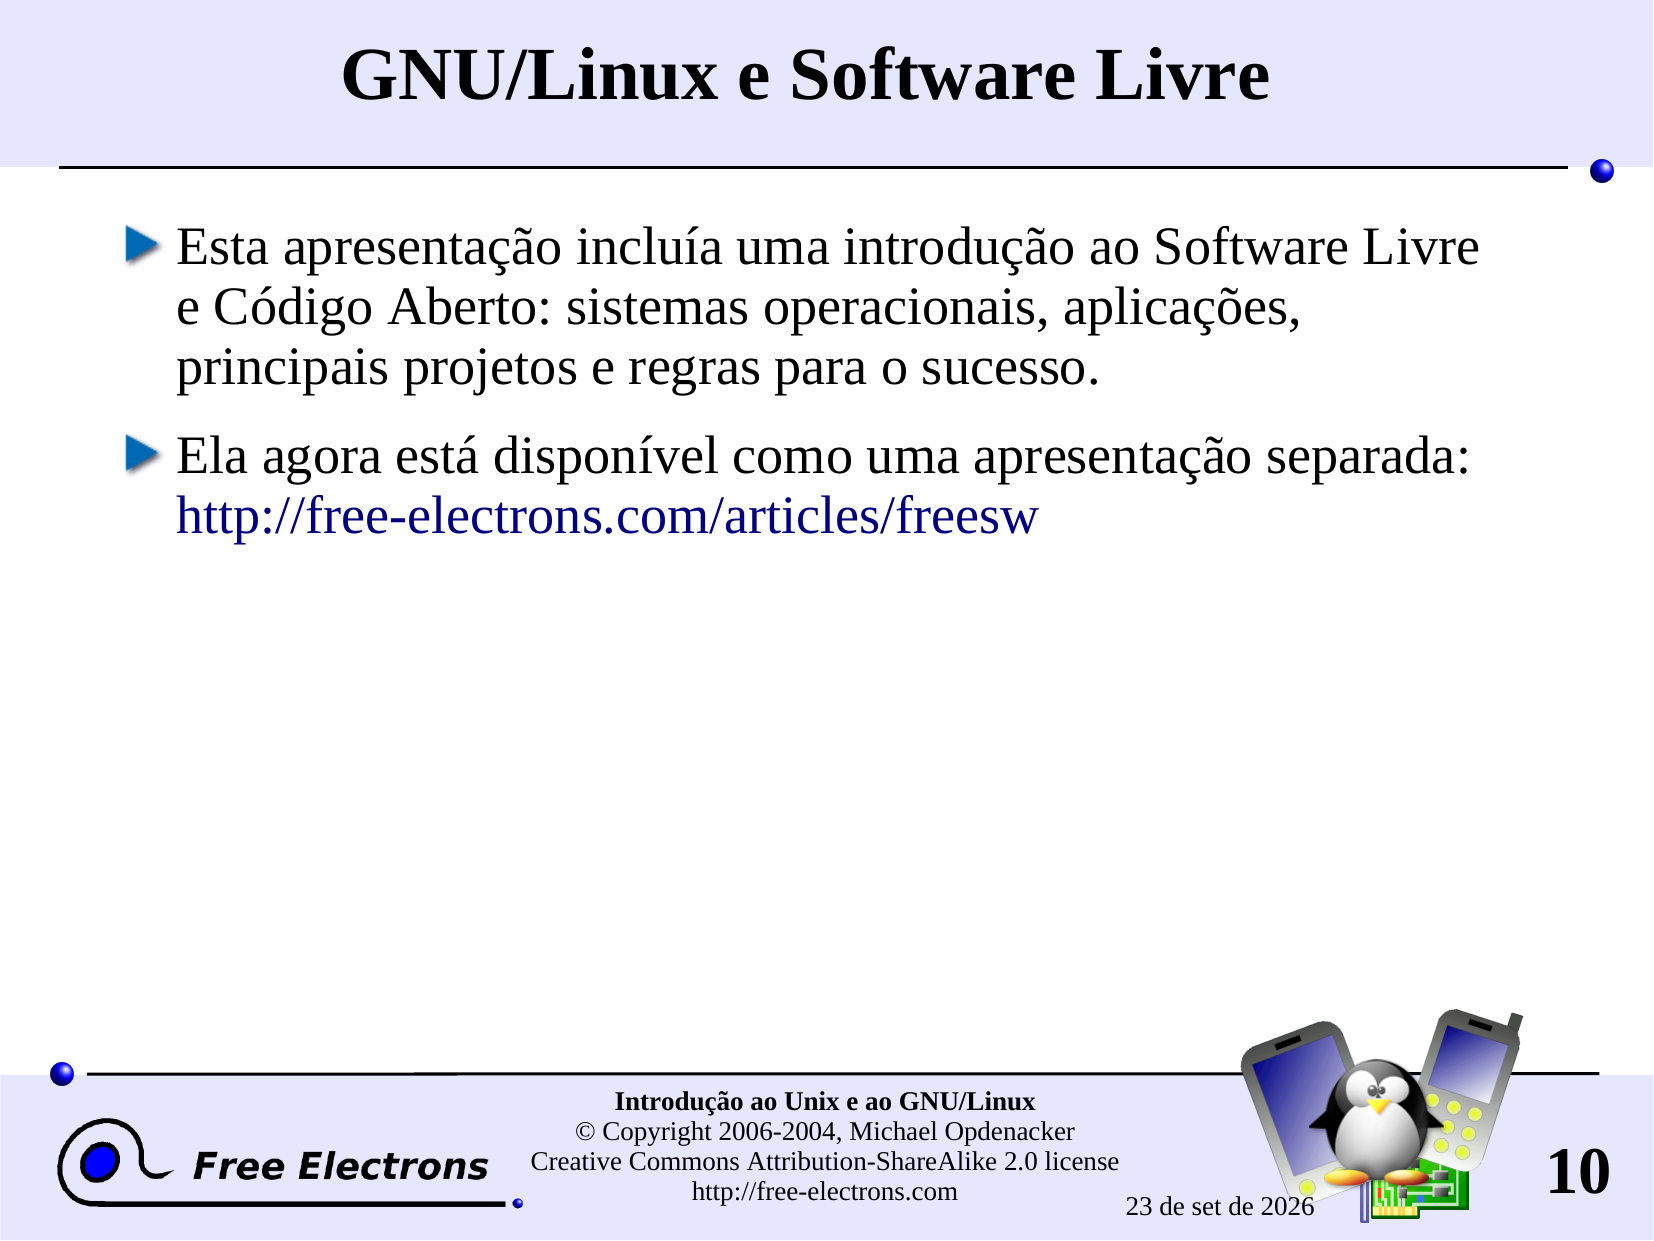

# GNU/Linux e Software Livre
Esta apresentação incluía uma introdução ao Software Livre e Código Aberto: sistemas operacionais, aplicações, principais projetos e regras para o sucesso.
Ela agora está disponível como uma apresentação separada:
http://free-electrons.com/articles/freesw